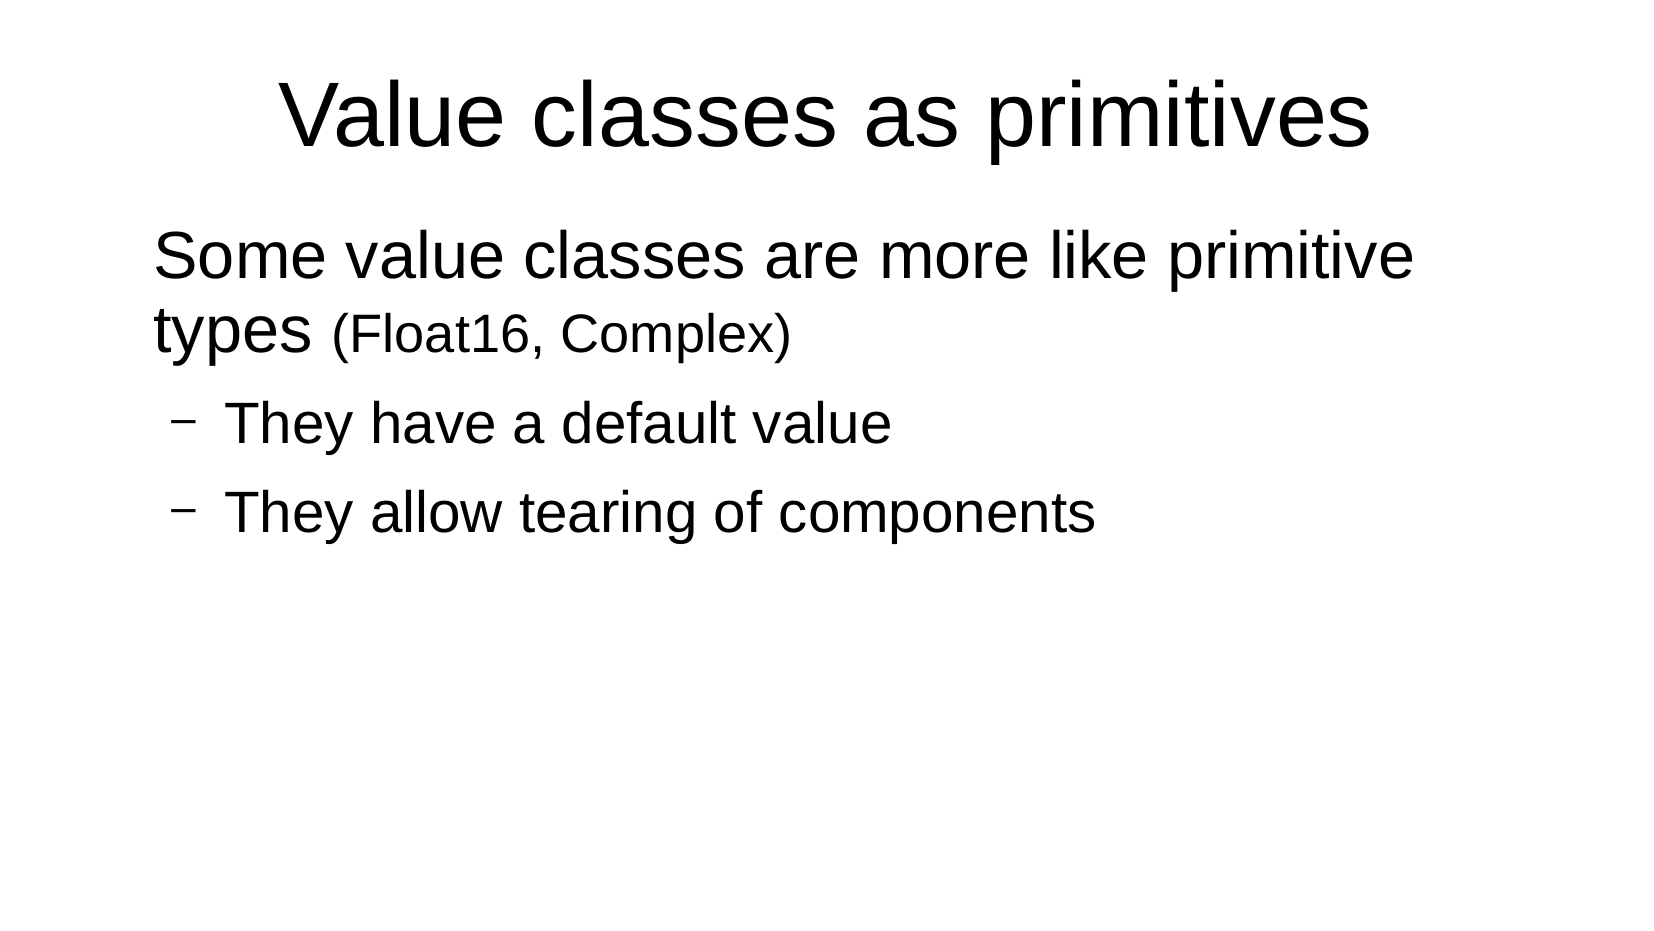

# Value classes as primitives
Some value classes are more like primitive types (Float16, Complex)
They have a default value
They allow tearing of components